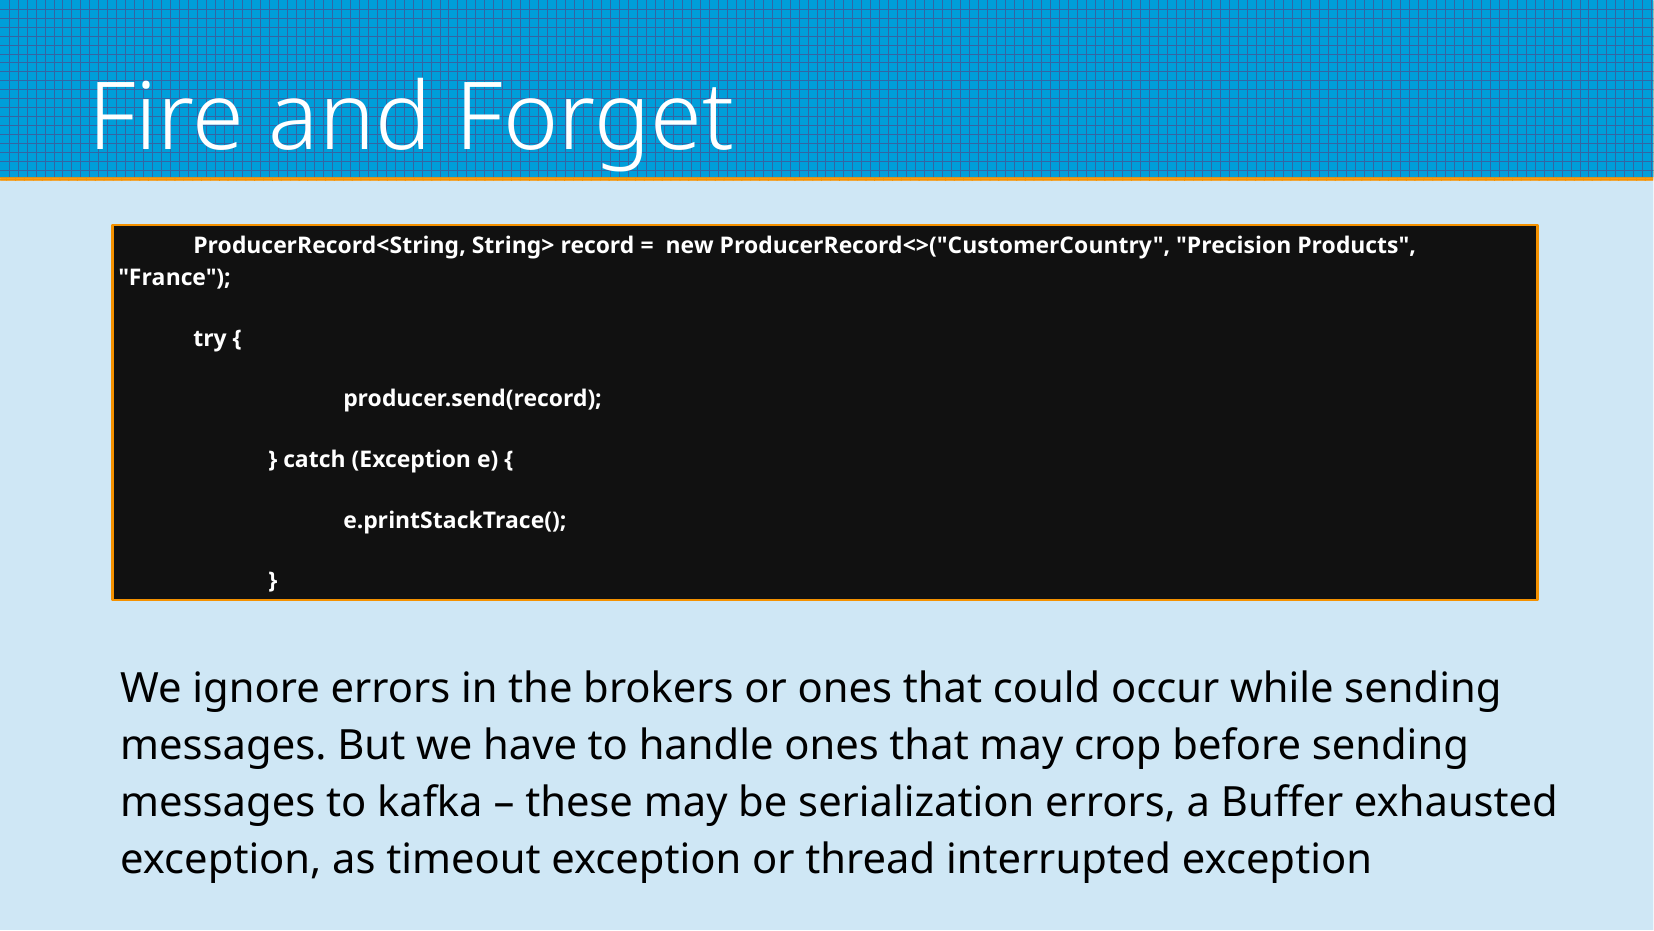

# Fire and Forget
	ProducerRecord<String, String> record = new ProducerRecord<>("CustomerCountry", "Precision Products", "France");
	try {
			producer.send(record);
		} catch (Exception e) {
			e.printStackTrace();
		}
We ignore errors in the brokers or ones that could occur while sending messages. But we have to handle ones that may crop before sending messages to kafka – these may be serialization errors, a Buffer exhausted exception, as timeout exception or thread interrupted exception